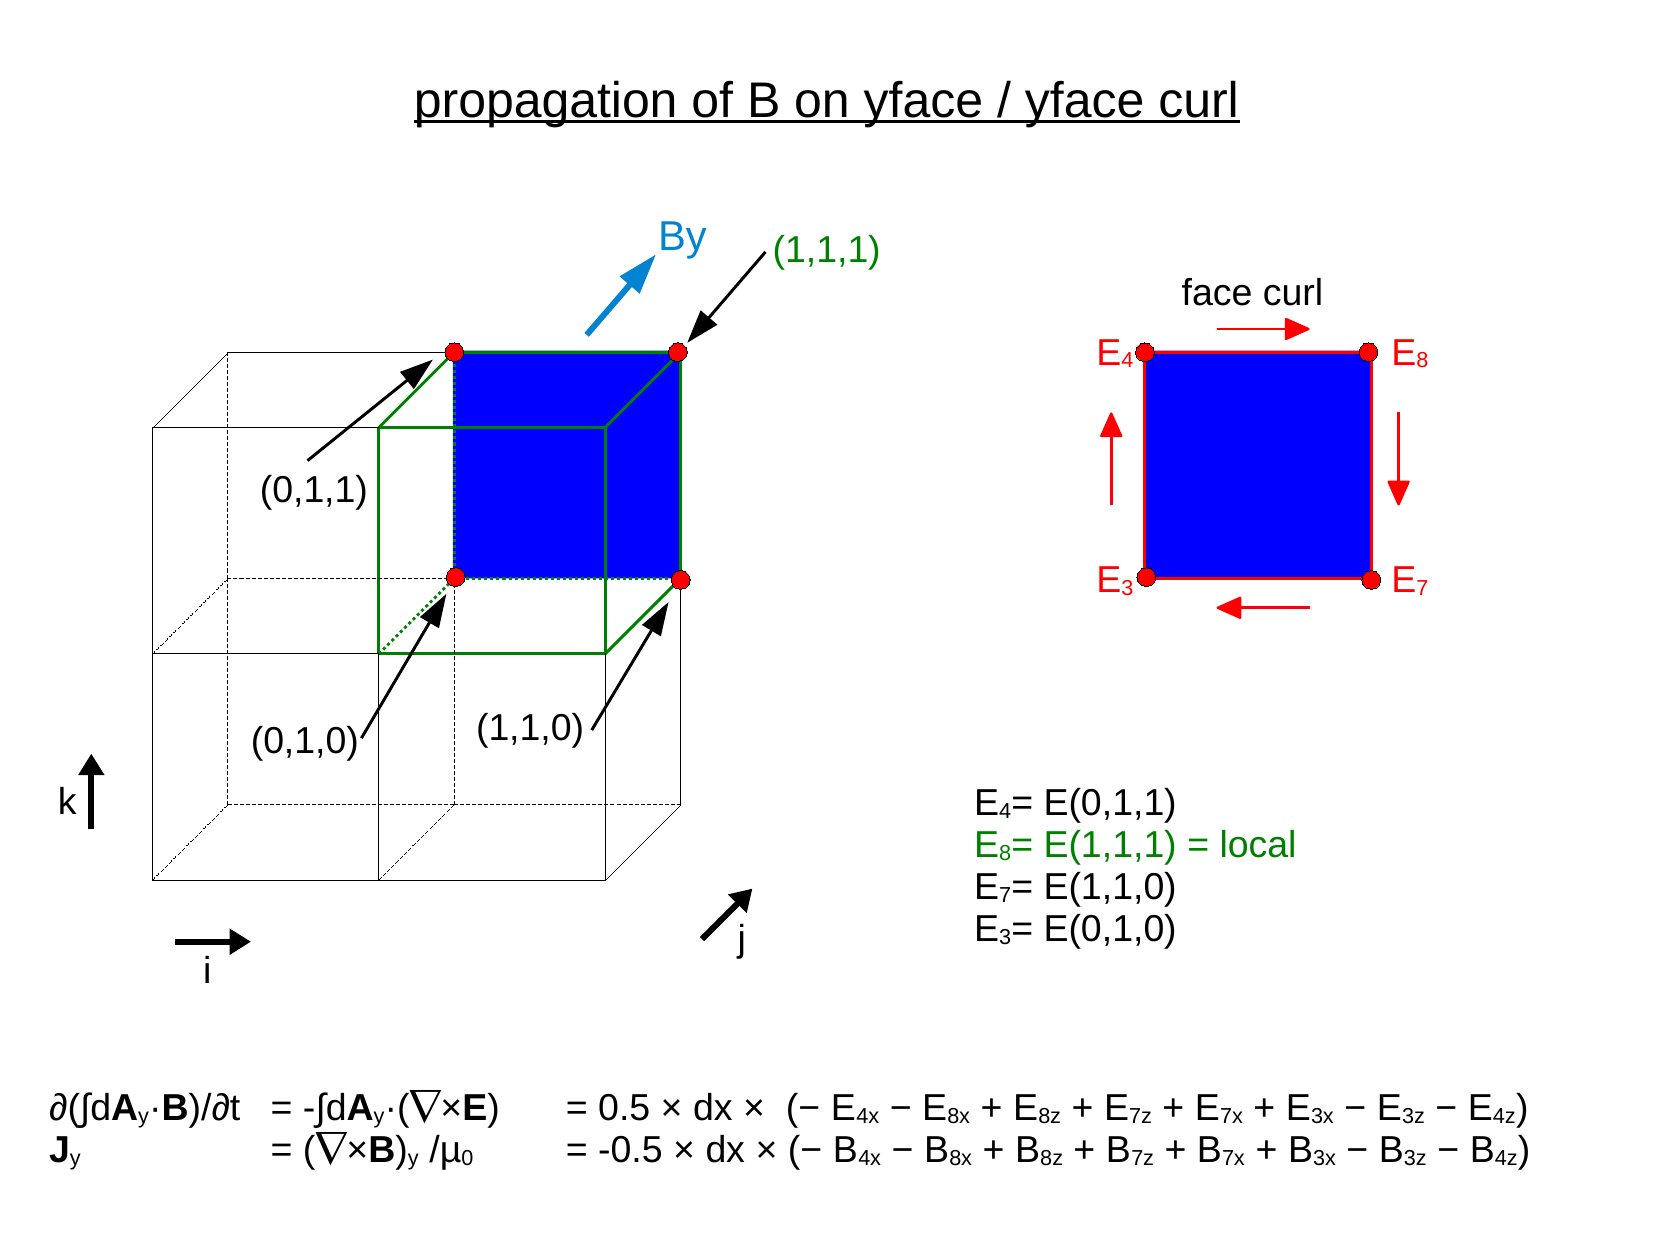

propagation of B on yface / yface curl
By
(1,1,1)
face curl
E4
E8
(0,1,1)
E3
E7
(1,1,0)
(0,1,0)
k
E4= E(0,1,1)
E8= E(1,1,1) = local
E7= E(1,1,0)
E3= E(0,1,0)
j
i
∂(∫dAy·B)/∂t 	= -∫dAy·(Ñ×E)	= 0.5 × dx × (− E4x − E8x + E8z + E7z + E7x + E3x − E3z − E4z)
Jy 			= (Ñ×B)y /µ0		= -0.5 × dx × (− B4x − B8x + B8z + B7z + B7x + B3x − B3z − B4z)